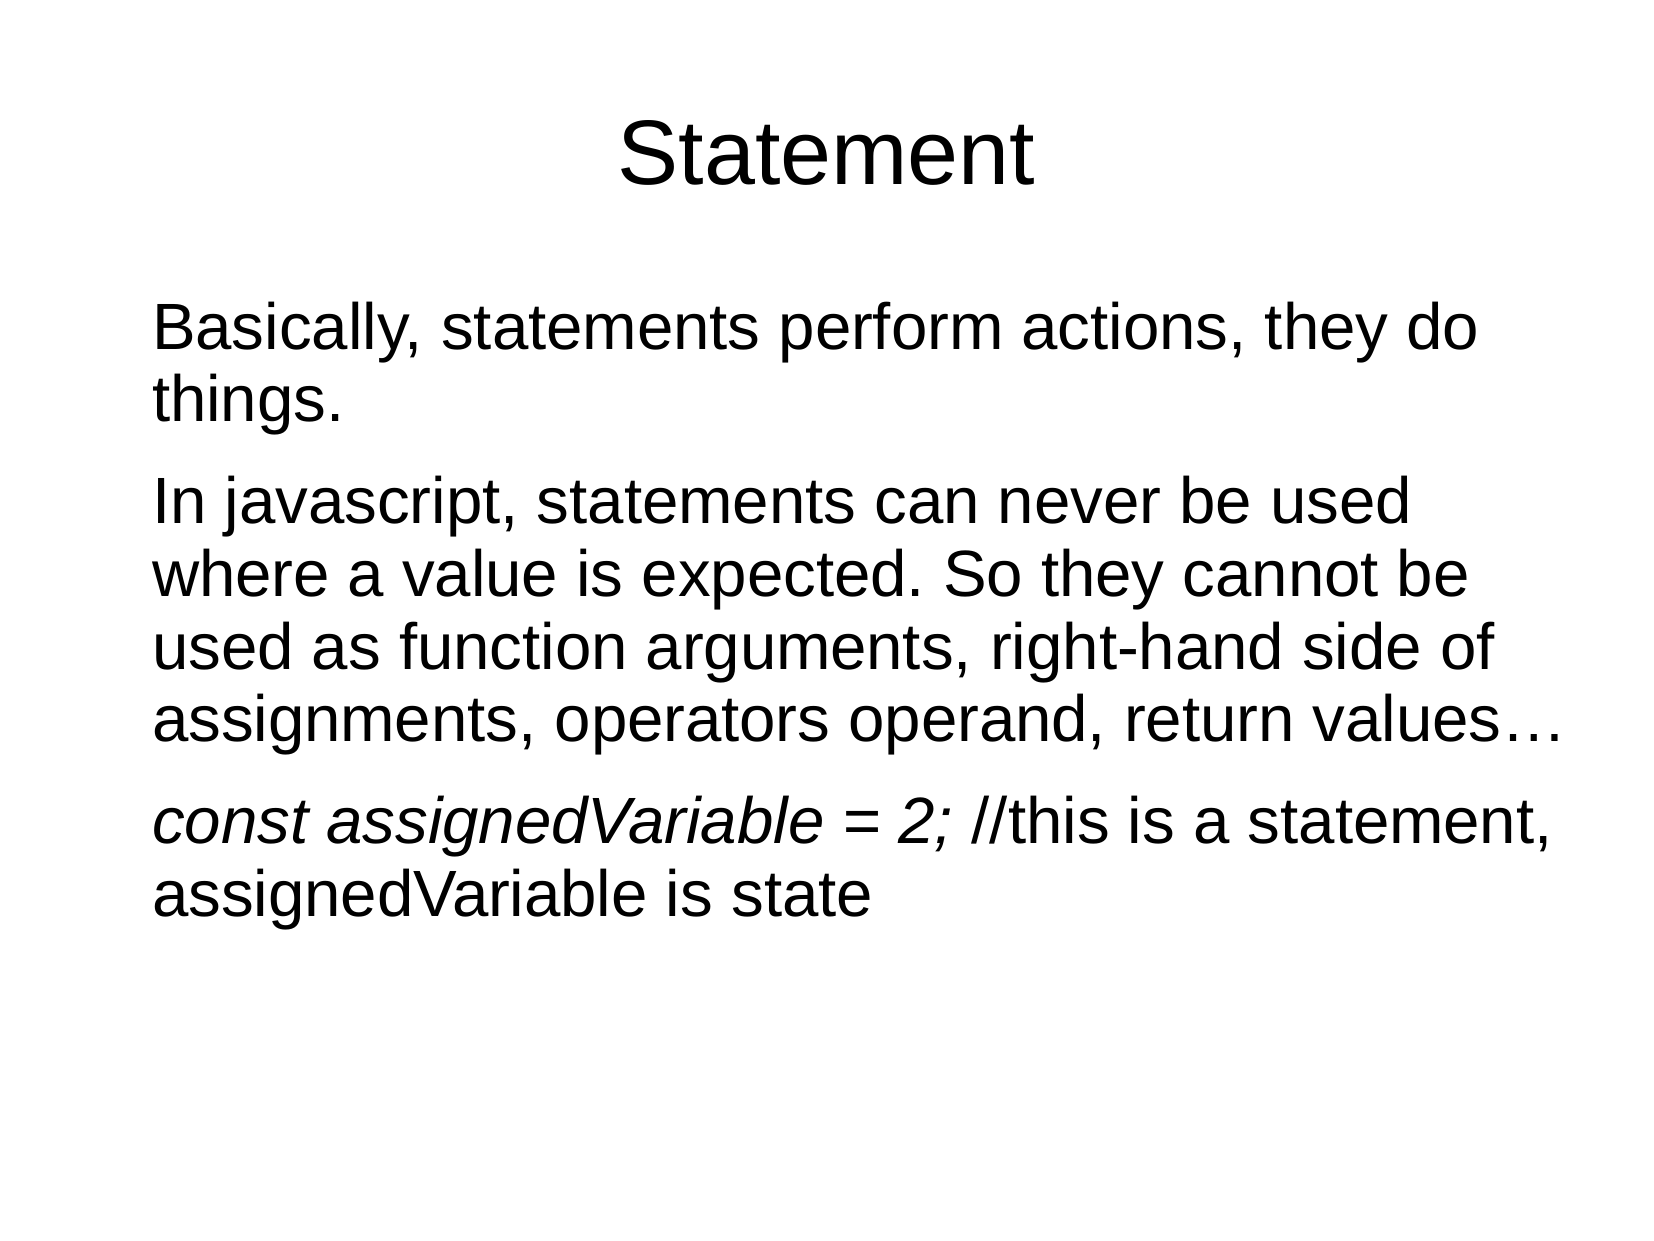

# Statement
Basically, statements perform actions, they do things.
In javascript, statements can never be used where a value is expected. So they cannot be used as function arguments, right-hand side of assignments, operators operand, return values…
const assignedVariable = 2; //this is a statement, assignedVariable is state